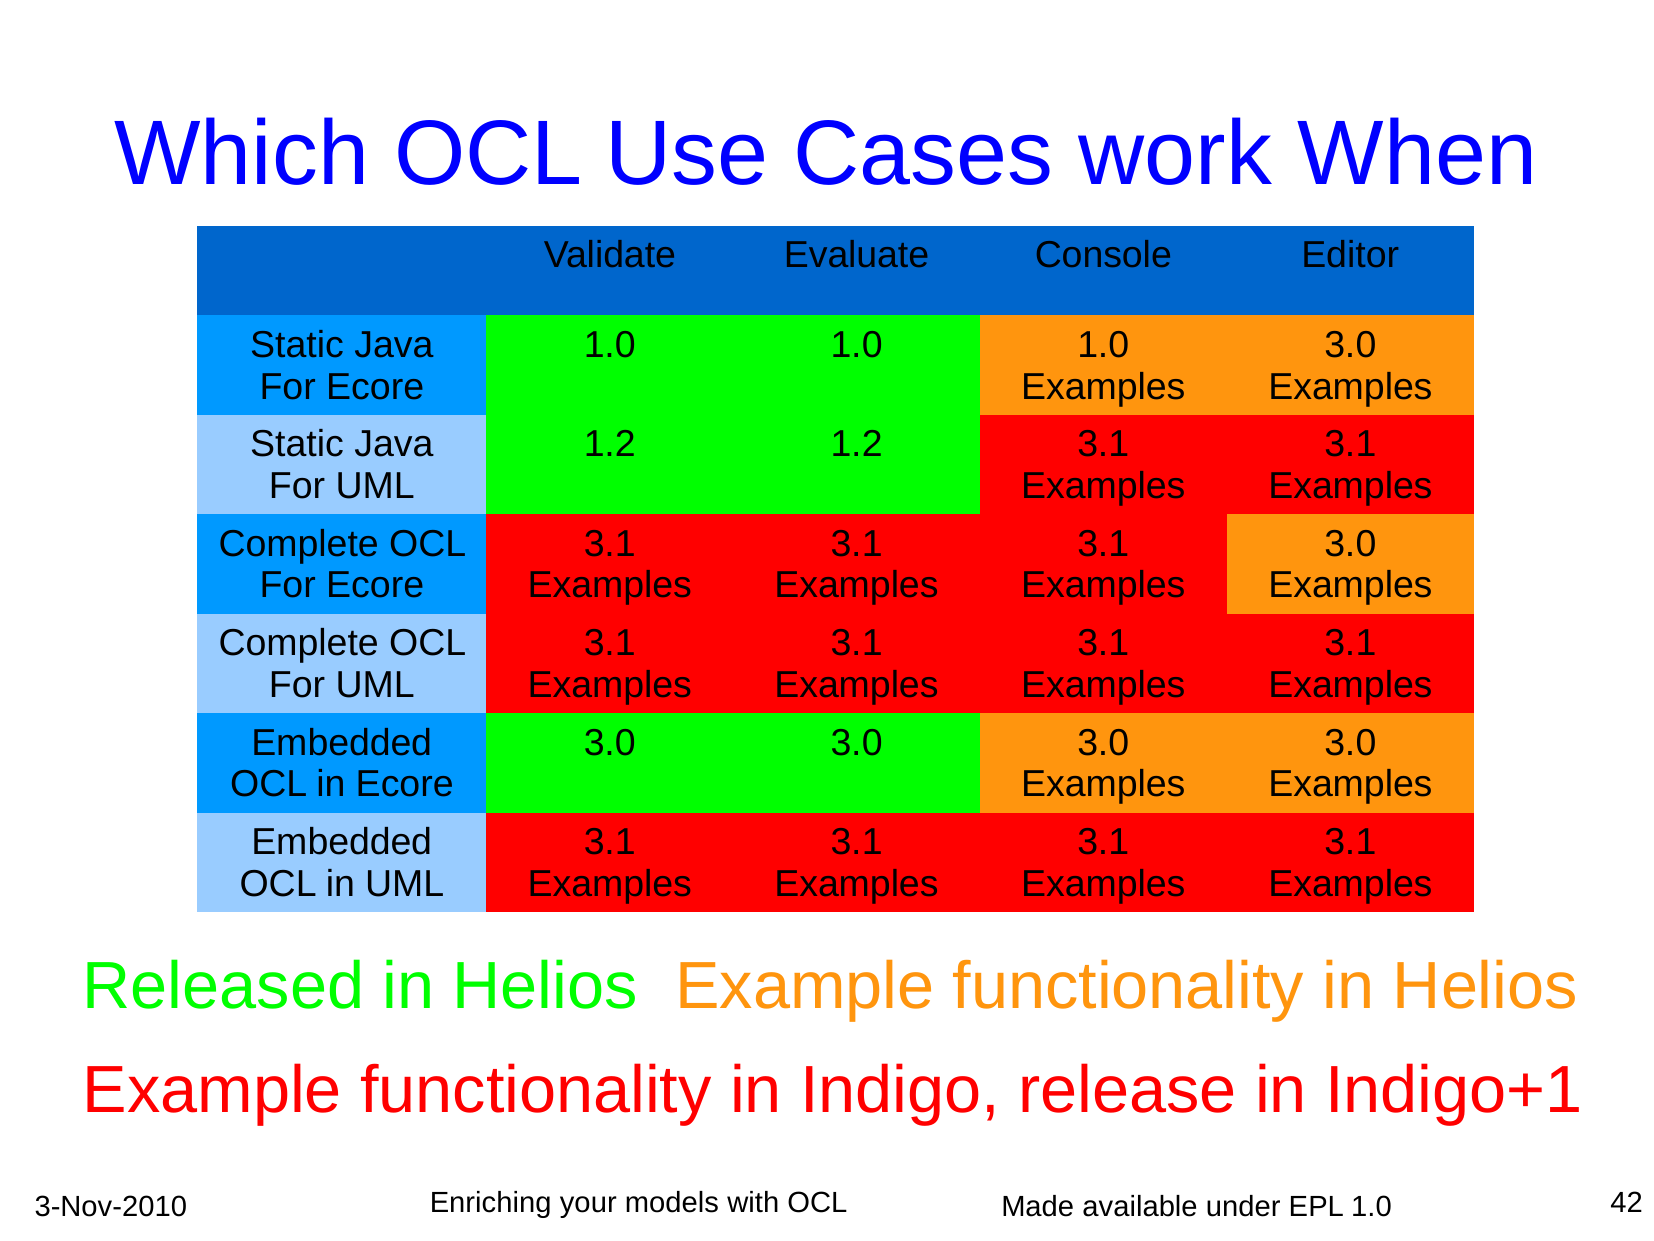

# Which OCL Use Cases work When
| | Validate | Evaluate | Console | Editor |
| --- | --- | --- | --- | --- |
| Static Java For Ecore | 1.0 | 1.0 | 1.0 Examples | 3.0 Examples |
| Static Java For UML | 1.2 | 1.2 | 3.1 Examples | 3.1 Examples |
| Complete OCL For Ecore | 3.1 Examples | 3.1 Examples | 3.1 Examples | 3.0 Examples |
| Complete OCL For UML | 3.1 Examples | 3.1 Examples | 3.1 Examples | 3.1 Examples |
| Embedded OCL in Ecore | 3.0 | 3.0 | 3.0 Examples | 3.0 Examples |
| Embedded OCL in UML | 3.1 Examples | 3.1 Examples | 3.1 Examples | 3.1 Examples |
Released in Helios Example functionality in Helios
Example functionality in Indigo, release in Indigo+1
Enriching your models with OCL
42
3-Nov-2010